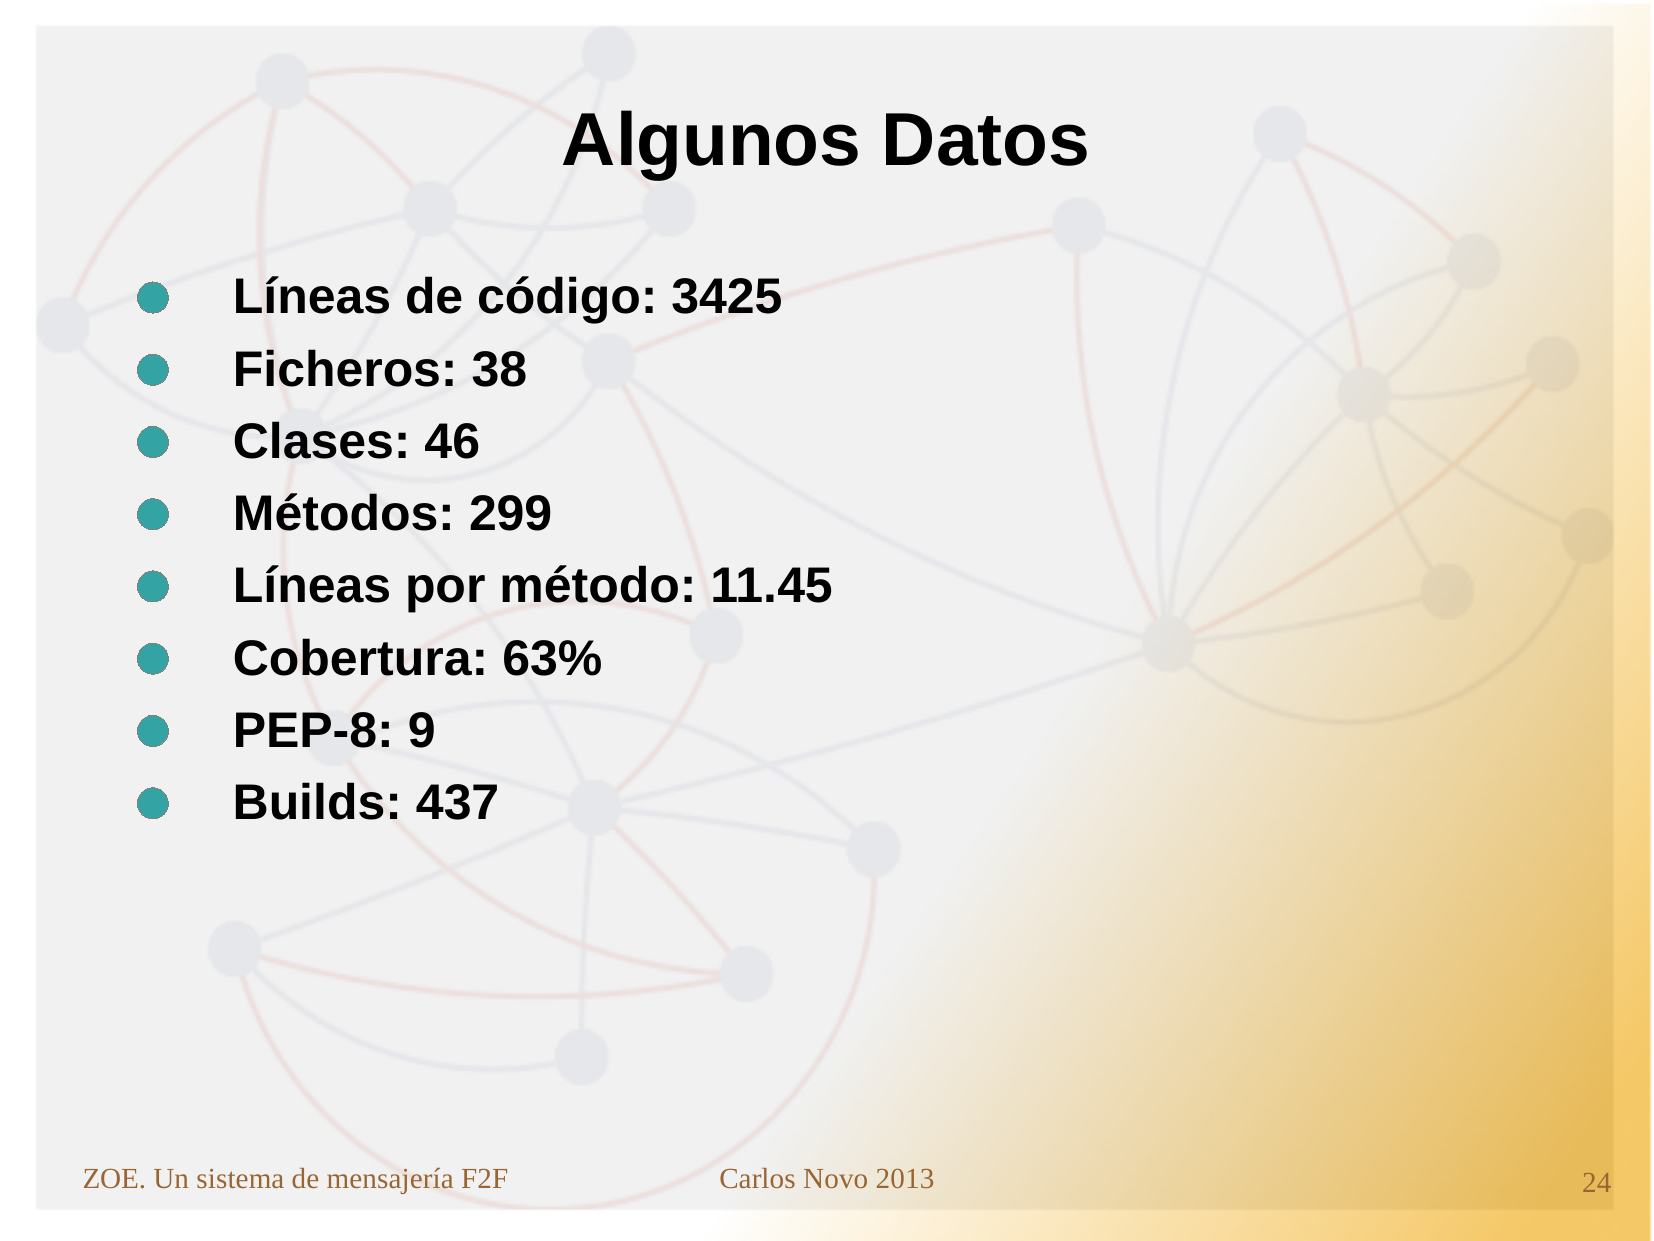

Algunos Datos
Líneas de código: 3425
Ficheros: 38
Clases: 46
Métodos: 299
Líneas por método: 11.45
Cobertura: 63%
PEP-8: 9
Builds: 437
24